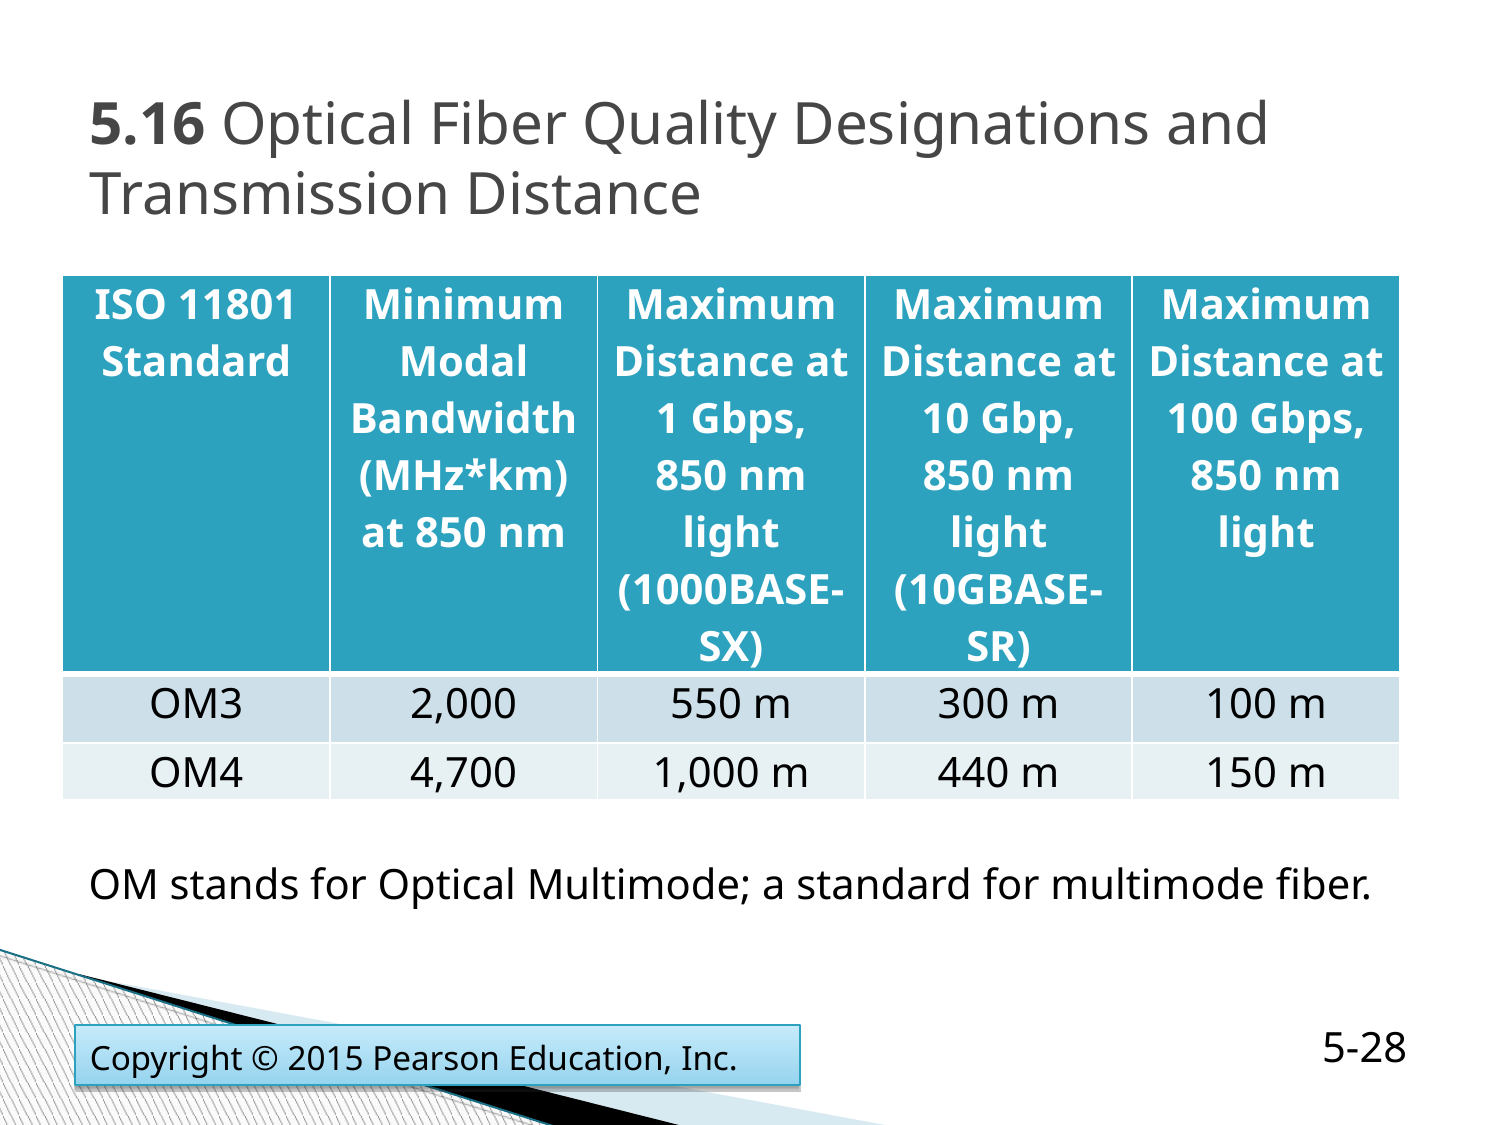

# 5.16 Optical Fiber Quality Designations and Transmission Distance
| ISO 11801 Standard | Minimum Modal Bandwidth (MHz\*km) at 850 nm | Maximum Distance at 1 Gbps, 850 nm light (1000BASE-SX) | Maximum Distance at 10 Gbp, 850 nm light (10GBASE-SR) | Maximum Distance at 100 Gbps, 850 nm light |
| --- | --- | --- | --- | --- |
| OM3 | 2,000 | 550 m | 300 m | 100 m |
| OM4 | 4,700 | 1,000 m | 440 m | 150 m |
OM stands for Optical Multimode; a standard for multimode fiber.
Copyright © 2015 Pearson Education, Inc.